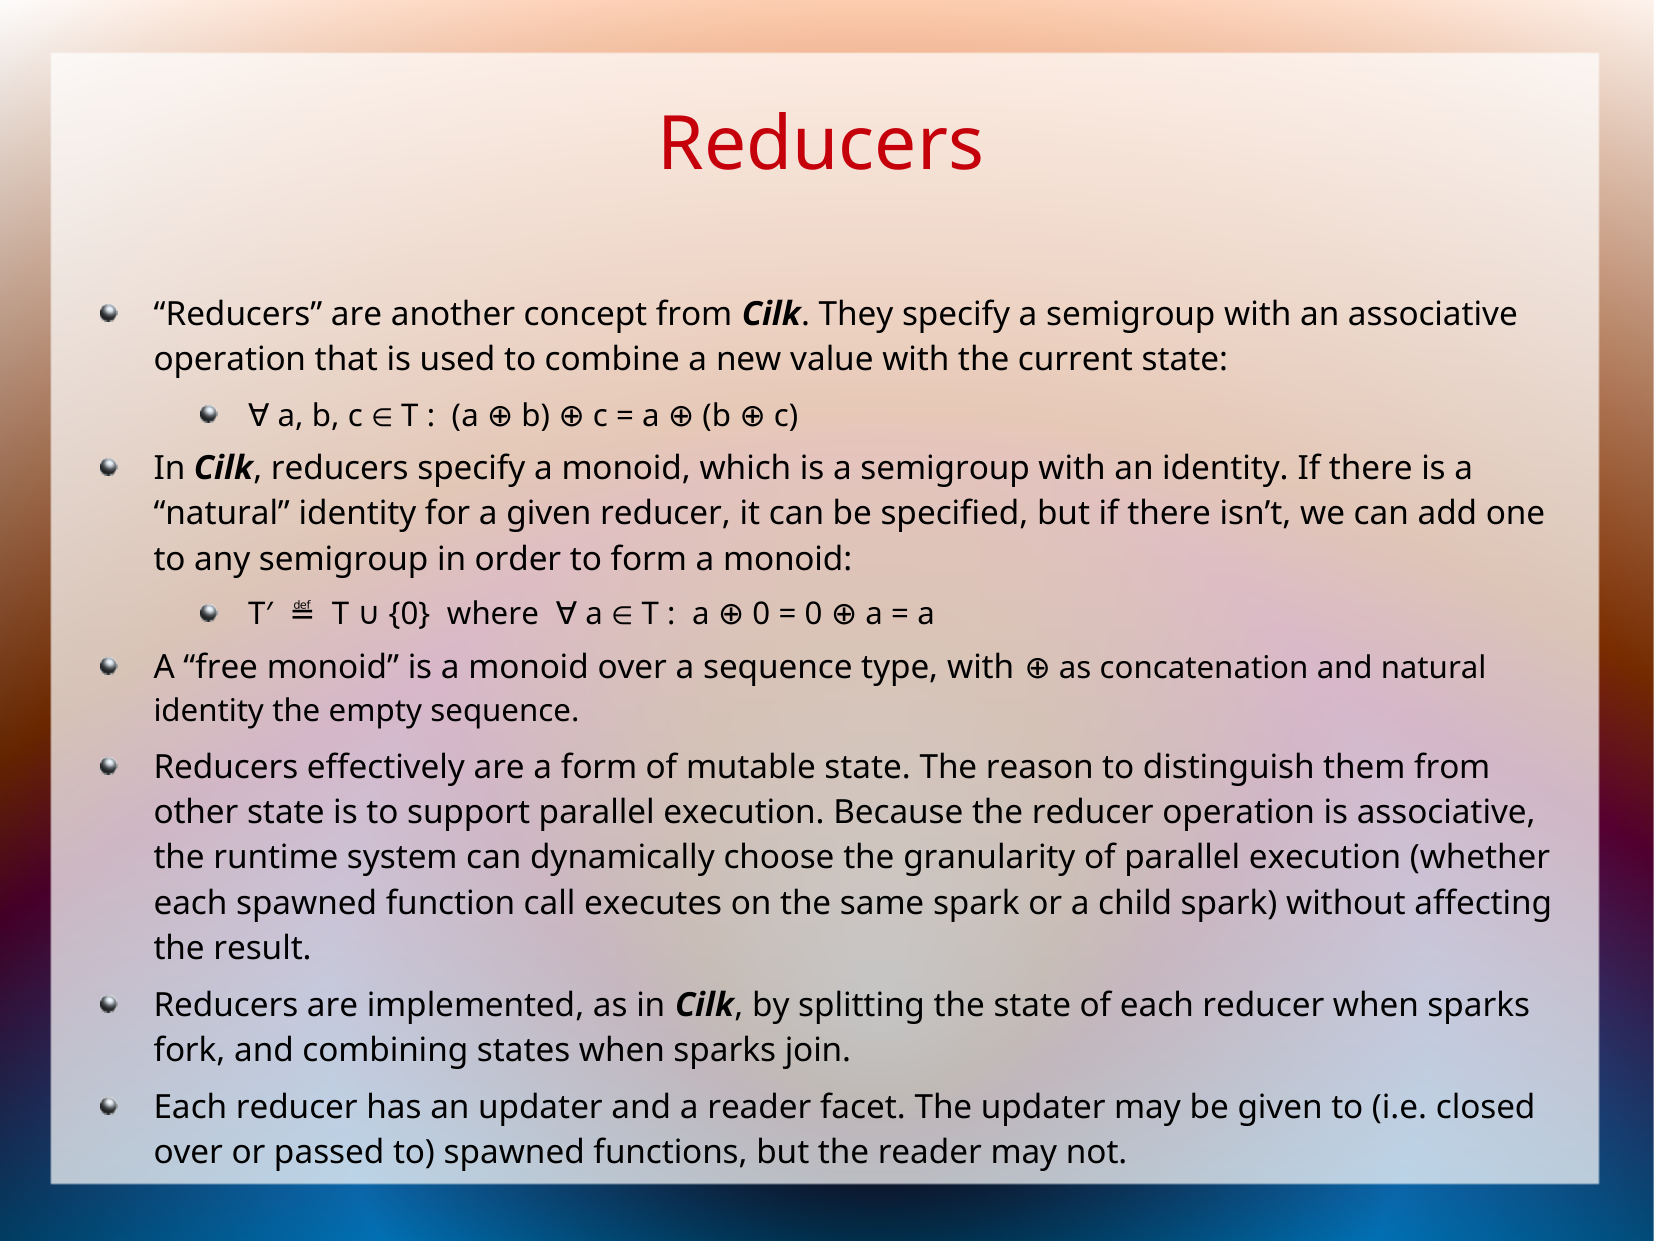

# Reducers
“Reducers” are another concept from Cilk. They specify a semigroup with an associative operation that is used to combine a new value with the current state:
∀ a, b, c ∈ T : (a ⊕ b) ⊕ c = a ⊕ (b ⊕ c)
In Cilk, reducers specify a monoid, which is a semigroup with an identity. If there is a “natural” identity for a given reducer, it can be specified, but if there isn’t, we can add one to any semigroup in order to form a monoid:
T′ ≝ T ∪ {0} where ∀ a ∈ T : a ⊕ 0 = 0 ⊕ a = a
A “free monoid” is a monoid over a sequence type, with ⊕ as concatenation and natural identity the empty sequence.
Reducers effectively are a form of mutable state. The reason to distinguish them from other state is to support parallel execution. Because the reducer operation is associative, the runtime system can dynamically choose the granularity of parallel execution (whether each spawned function call executes on the same spark or a child spark) without affecting the result.
Reducers are implemented, as in Cilk, by splitting the state of each reducer when sparks fork, and combining states when sparks join.
Each reducer has an updater and a reader facet. The updater may be given to (i.e. closed over or passed to) spawned functions, but the reader may not.